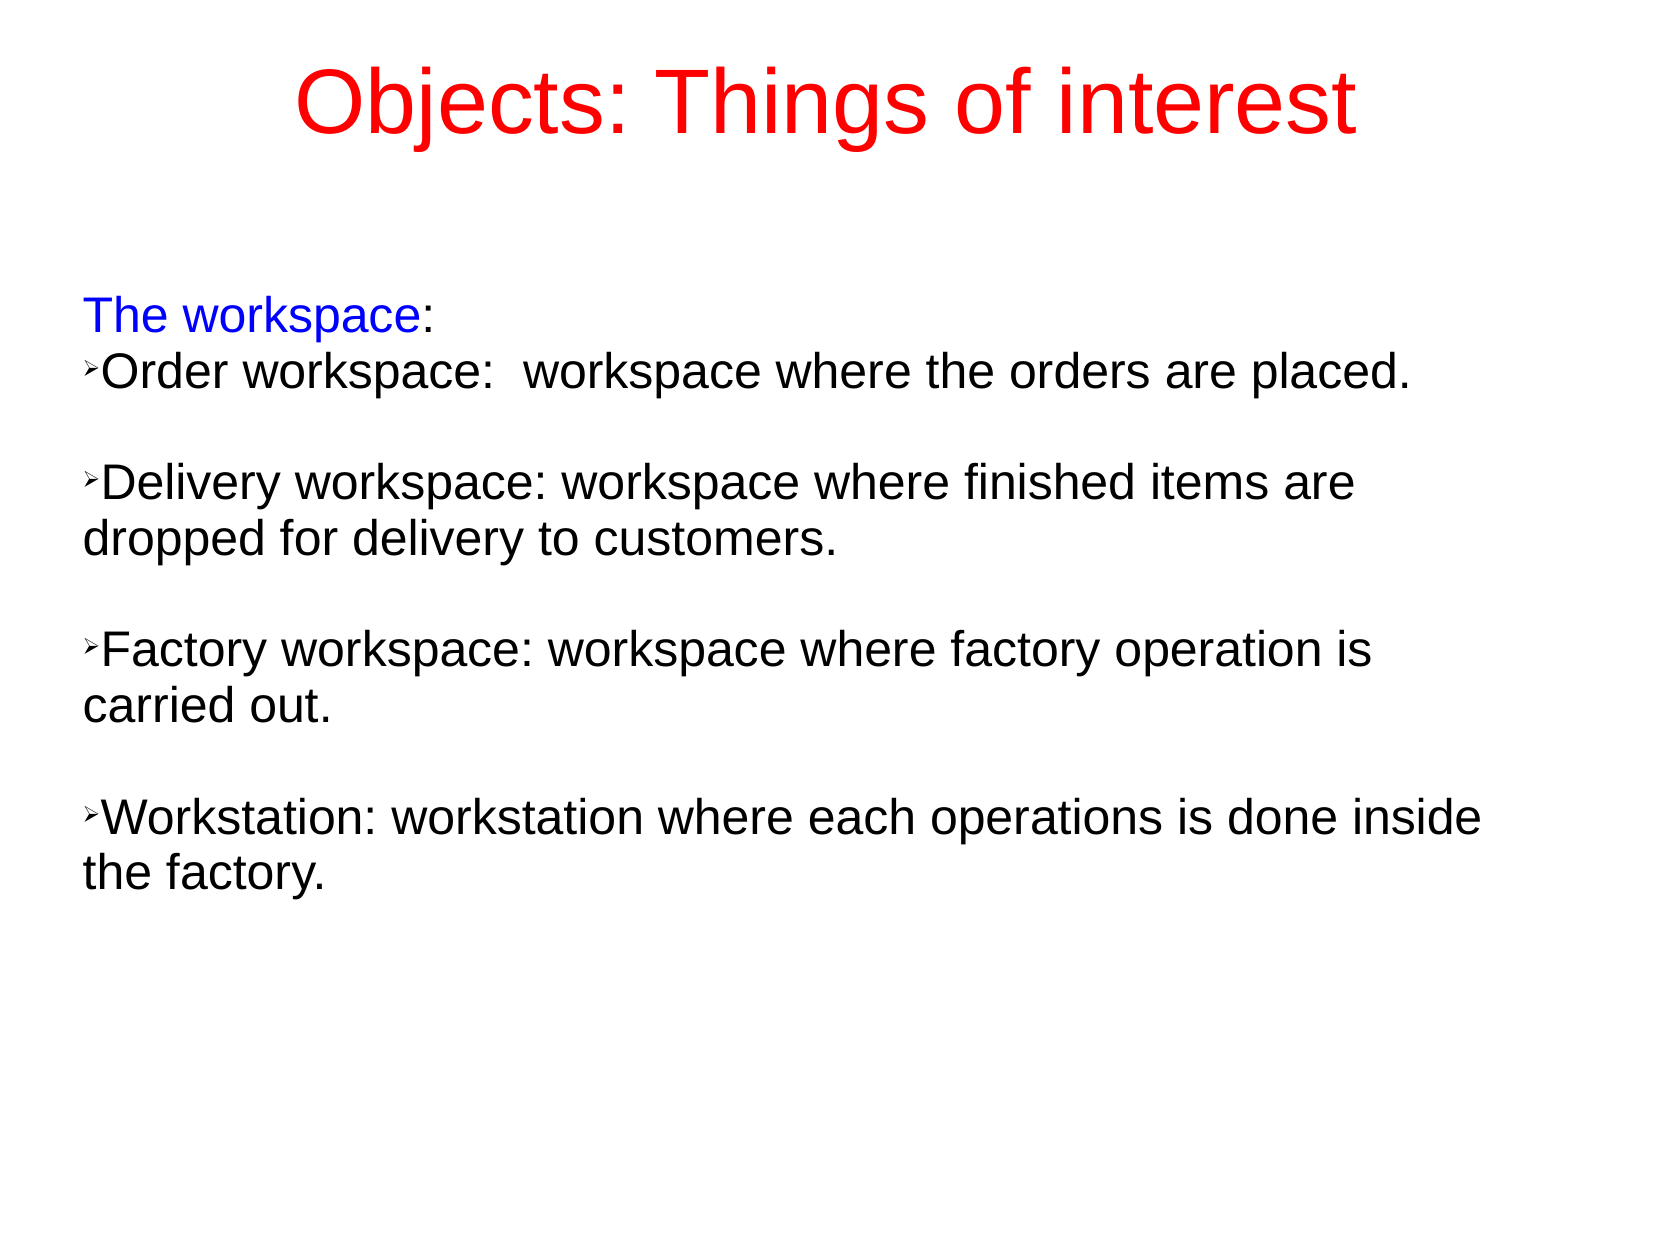

# Objects: Things of interest
The workspace:
Order workspace: workspace where the orders are placed.
Delivery workspace: workspace where finished items are dropped for delivery to customers.
Factory workspace: workspace where factory operation is carried out.
Workstation: workstation where each operations is done inside the factory.